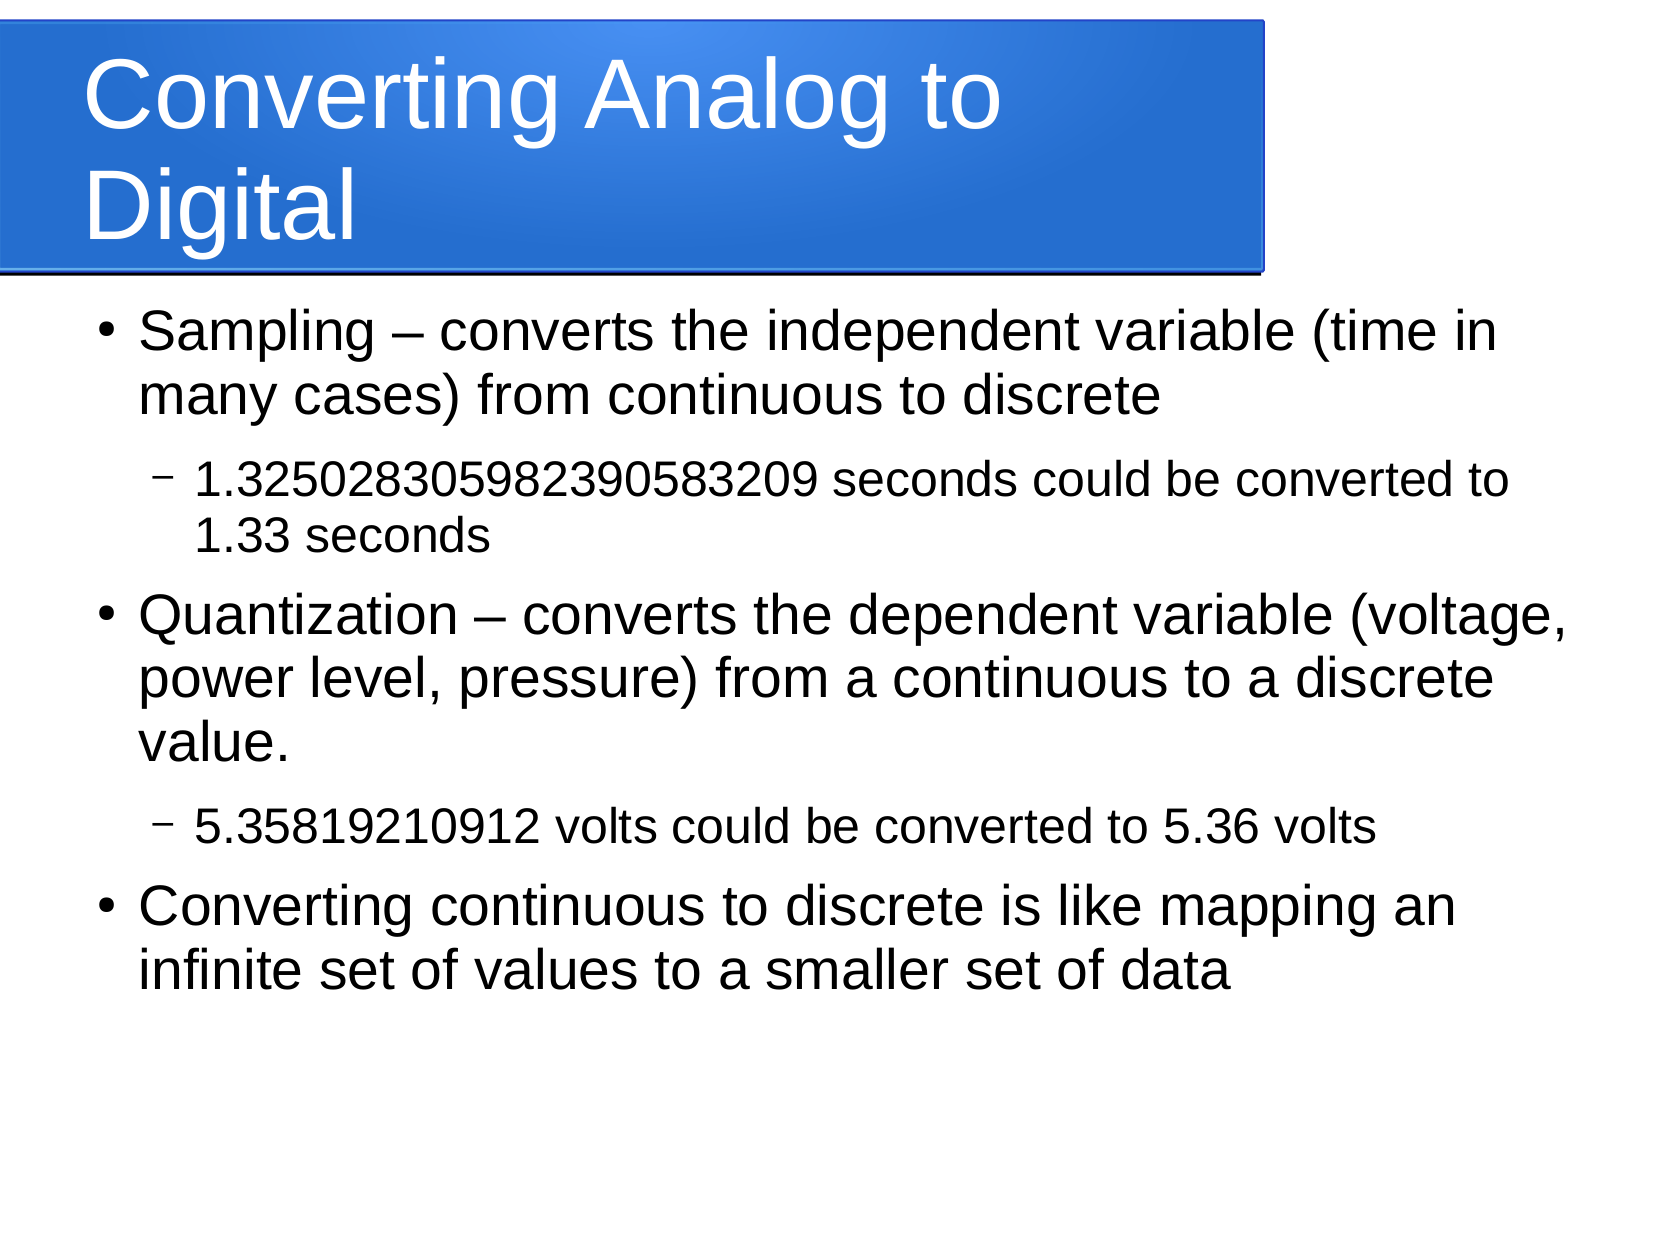

# Converting Analog to Digital
Sampling – converts the independent variable (time in many cases) from continuous to discrete
1.325028305982390583209 seconds could be converted to 1.33 seconds
Quantization – converts the dependent variable (voltage, power level, pressure) from a continuous to a discrete value.
5.35819210912 volts could be converted to 5.36 volts
Converting continuous to discrete is like mapping an infinite set of values to a smaller set of data